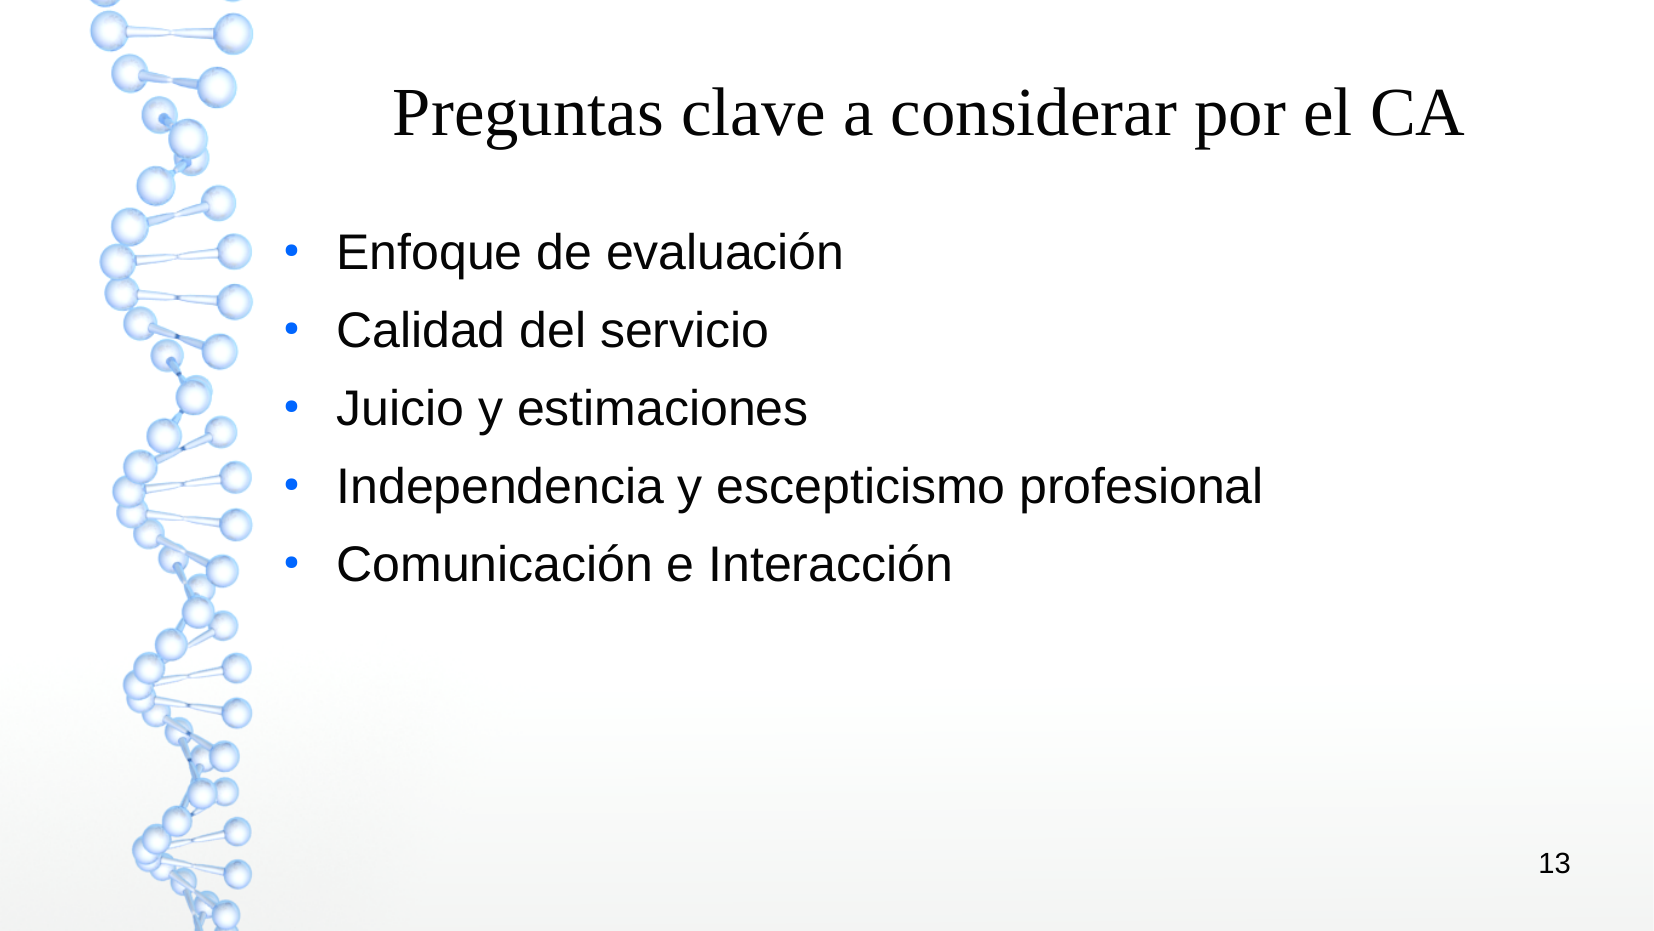

# Preguntas clave a considerar por el CA
Enfoque de evaluación
Calidad del servicio
Juicio y estimaciones
Independencia y escepticismo profesional
Comunicación e Interacción
13